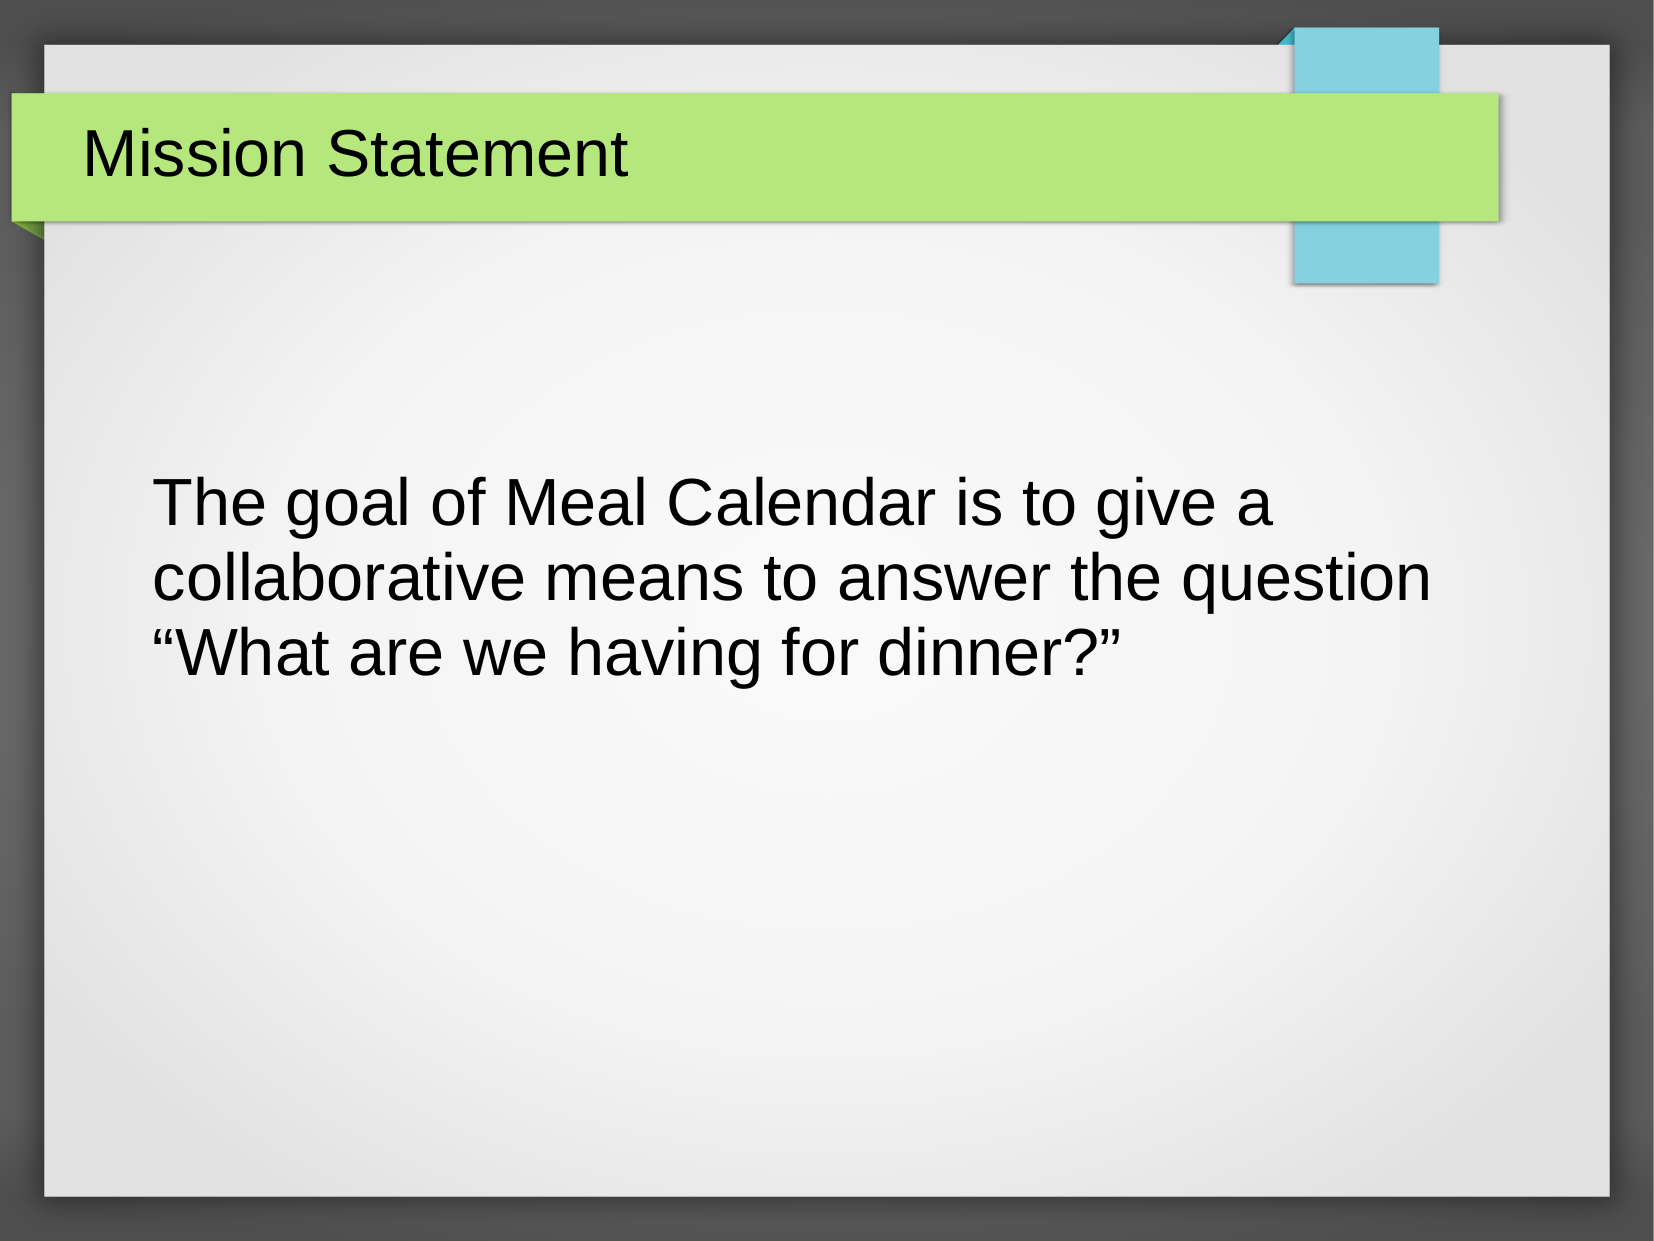

# Mission Statement
The goal of Meal Calendar is to give a collaborative means to answer the question “What are we having for dinner?”